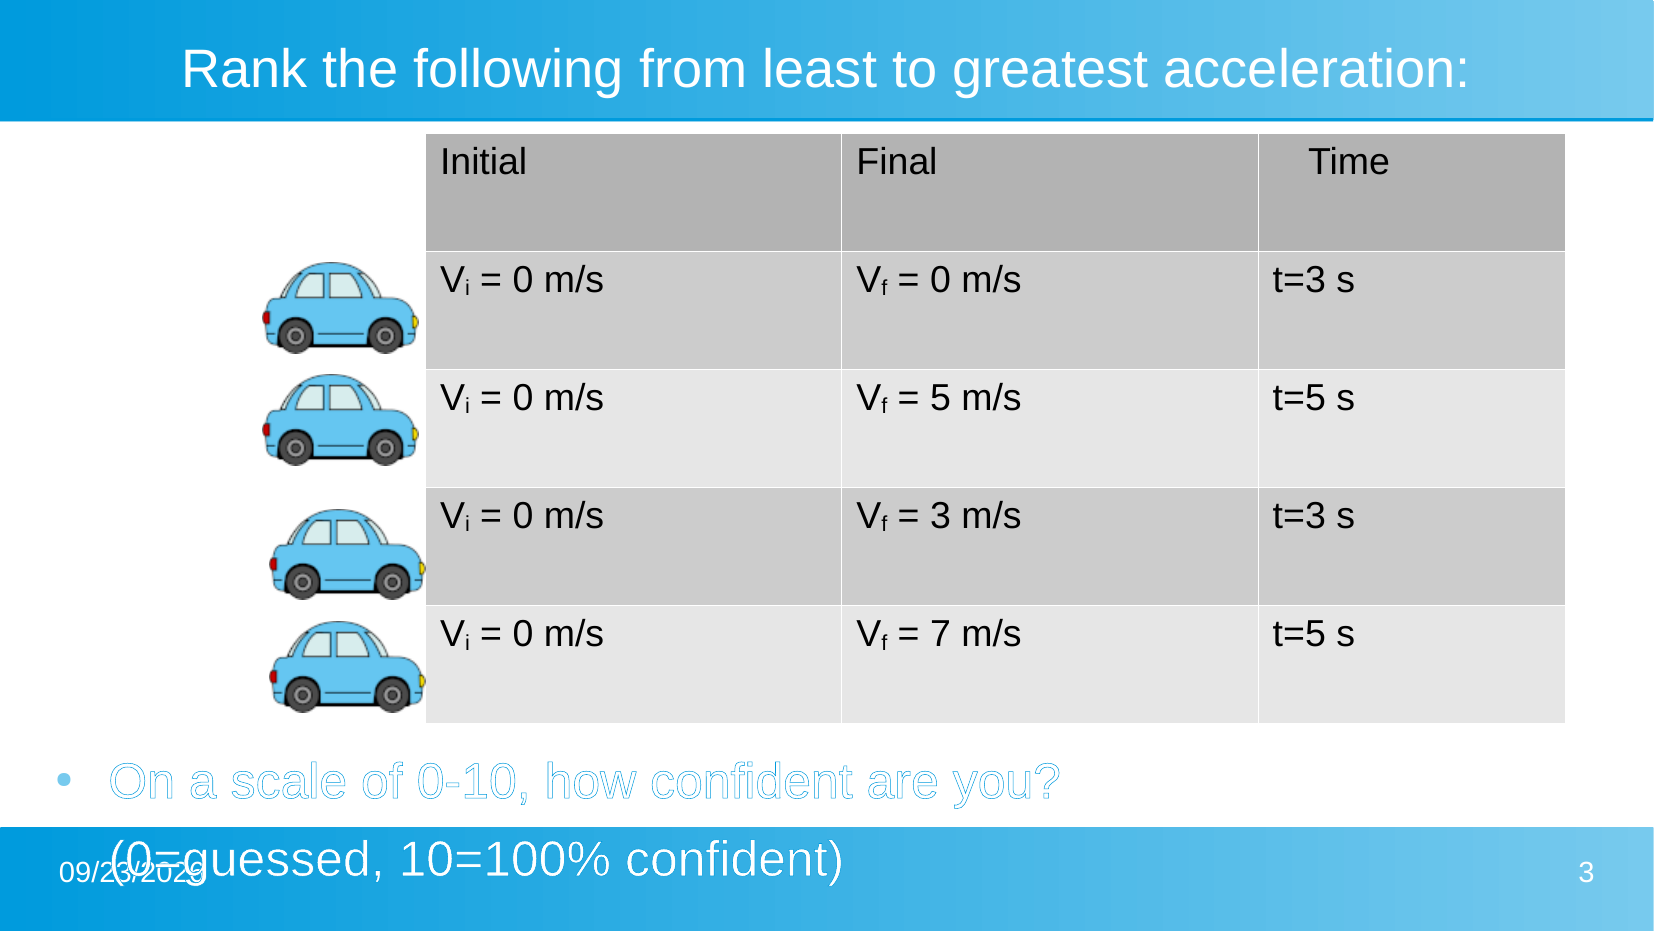

# Rank the following from least to greatest acceleration:
| Initial | Final | Time |
| --- | --- | --- |
| Vi = 0 m/s | Vf = 0 m/s | t=3 s |
| Vi = 0 m/s | Vf = 5 m/s | t=5 s |
| Vi = 0 m/s | Vf = 3 m/s | t=3 s |
| Vi = 0 m/s | Vf = 7 m/s | t=5 s |
On a scale of 0-10, how confident are you?
(0=guessed, 10=100% confident)
3